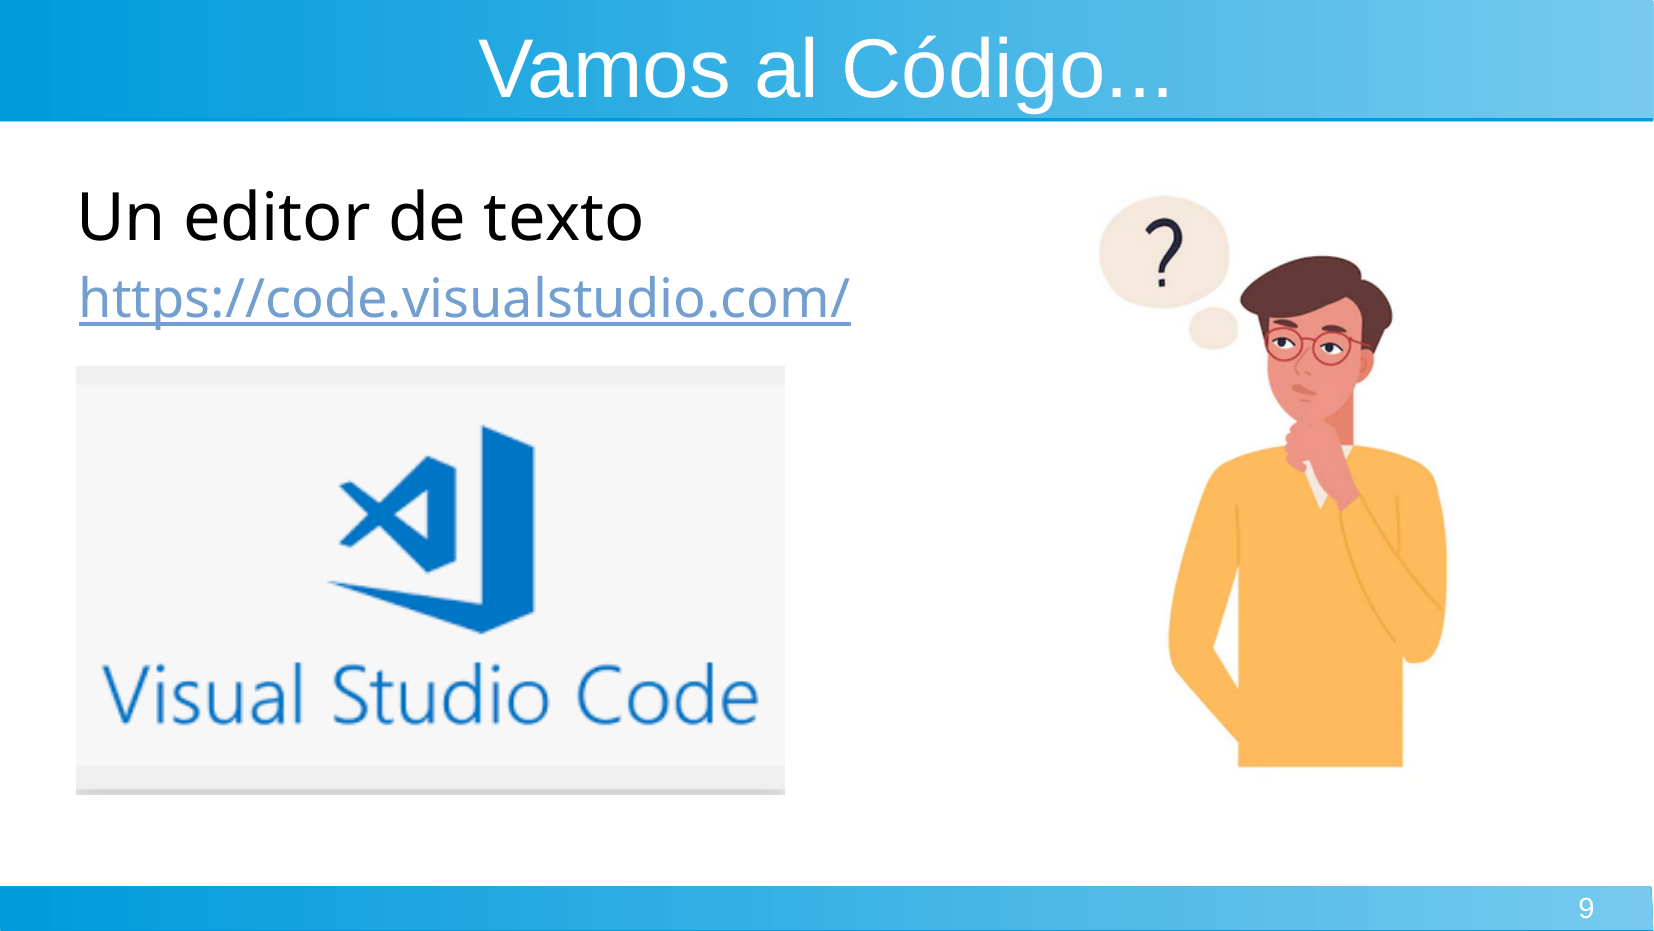

# Vamos al Código...
Un editor de texto
https://code.visualstudio.com/
9